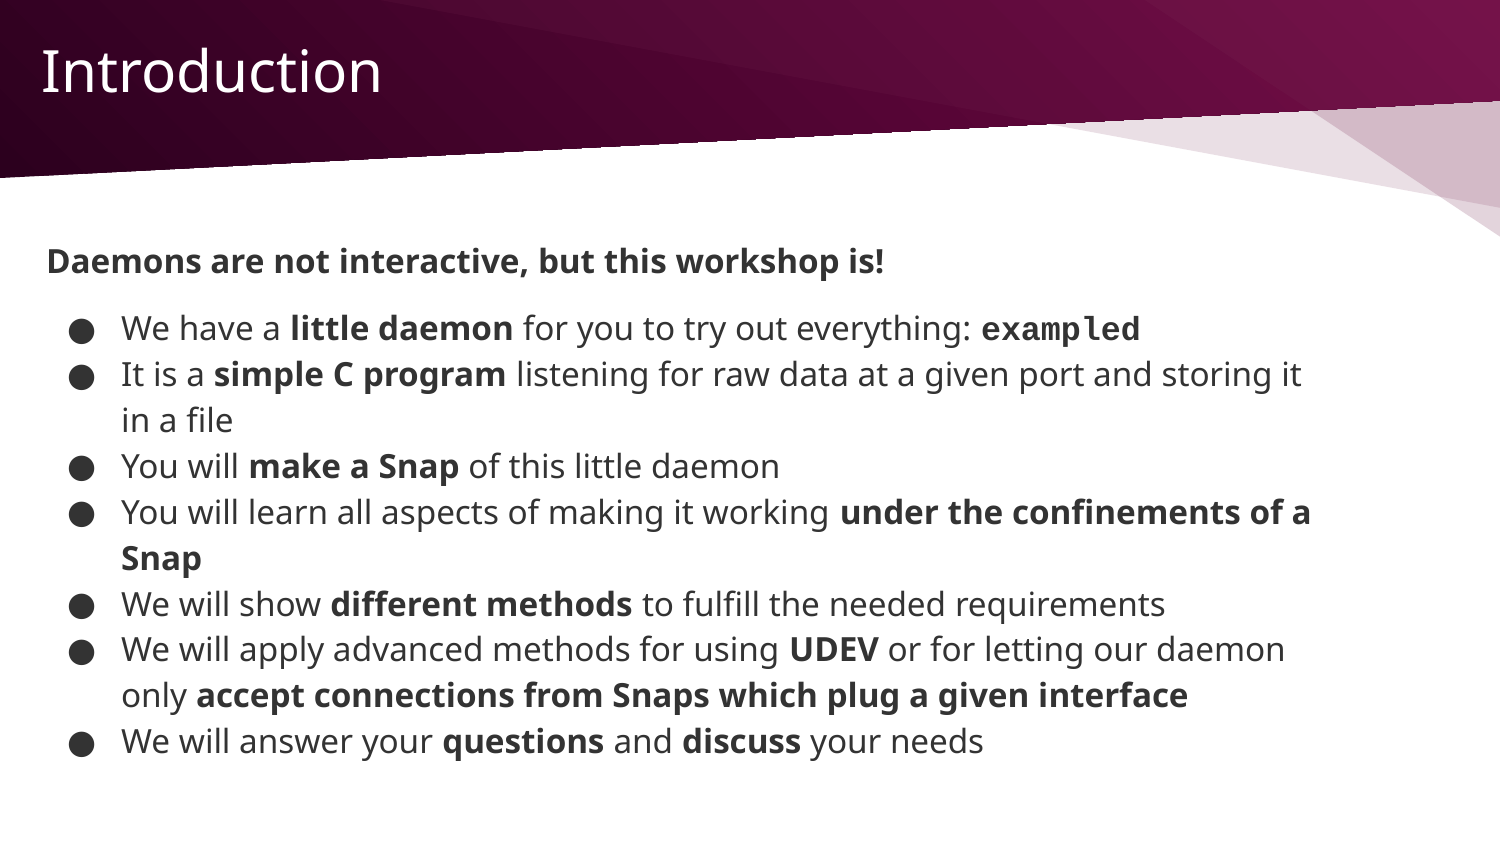

Introduction
# Daemons are not interactive, but this workshop is!
We have a little daemon for you to try out everything: exampled
It is a simple C program listening for raw data at a given port and storing it in a file
You will make a Snap of this little daemon
You will learn all aspects of making it working under the confinements of a Snap
We will show different methods to fulfill the needed requirements
We will apply advanced methods for using UDEV or for letting our daemon only accept connections from Snaps which plug a given interface
We will answer your questions and discuss your needs